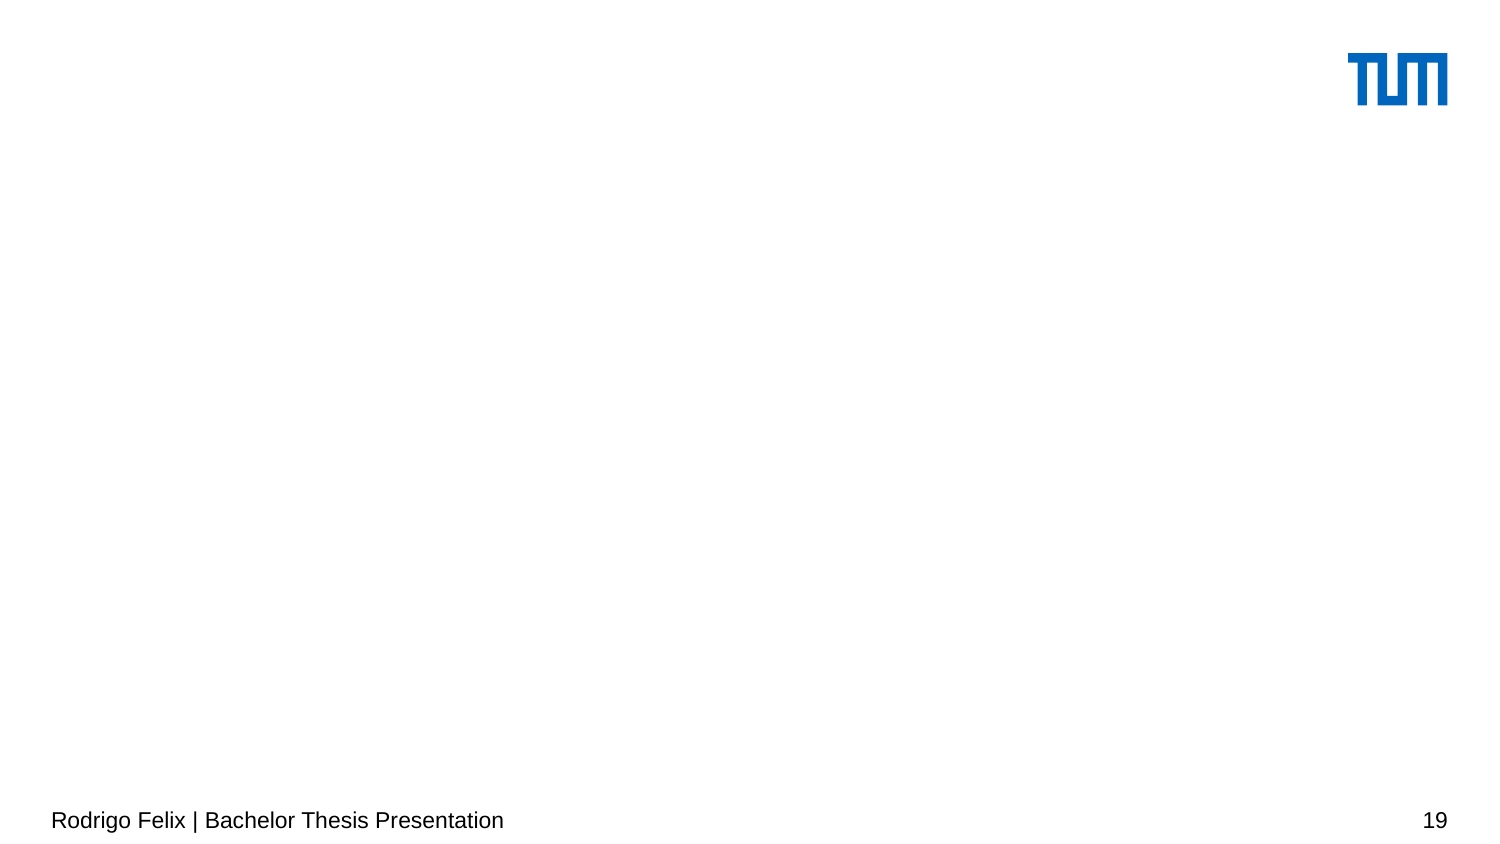

Rodrigo Felix | Bachelor Thesis Presentation
19